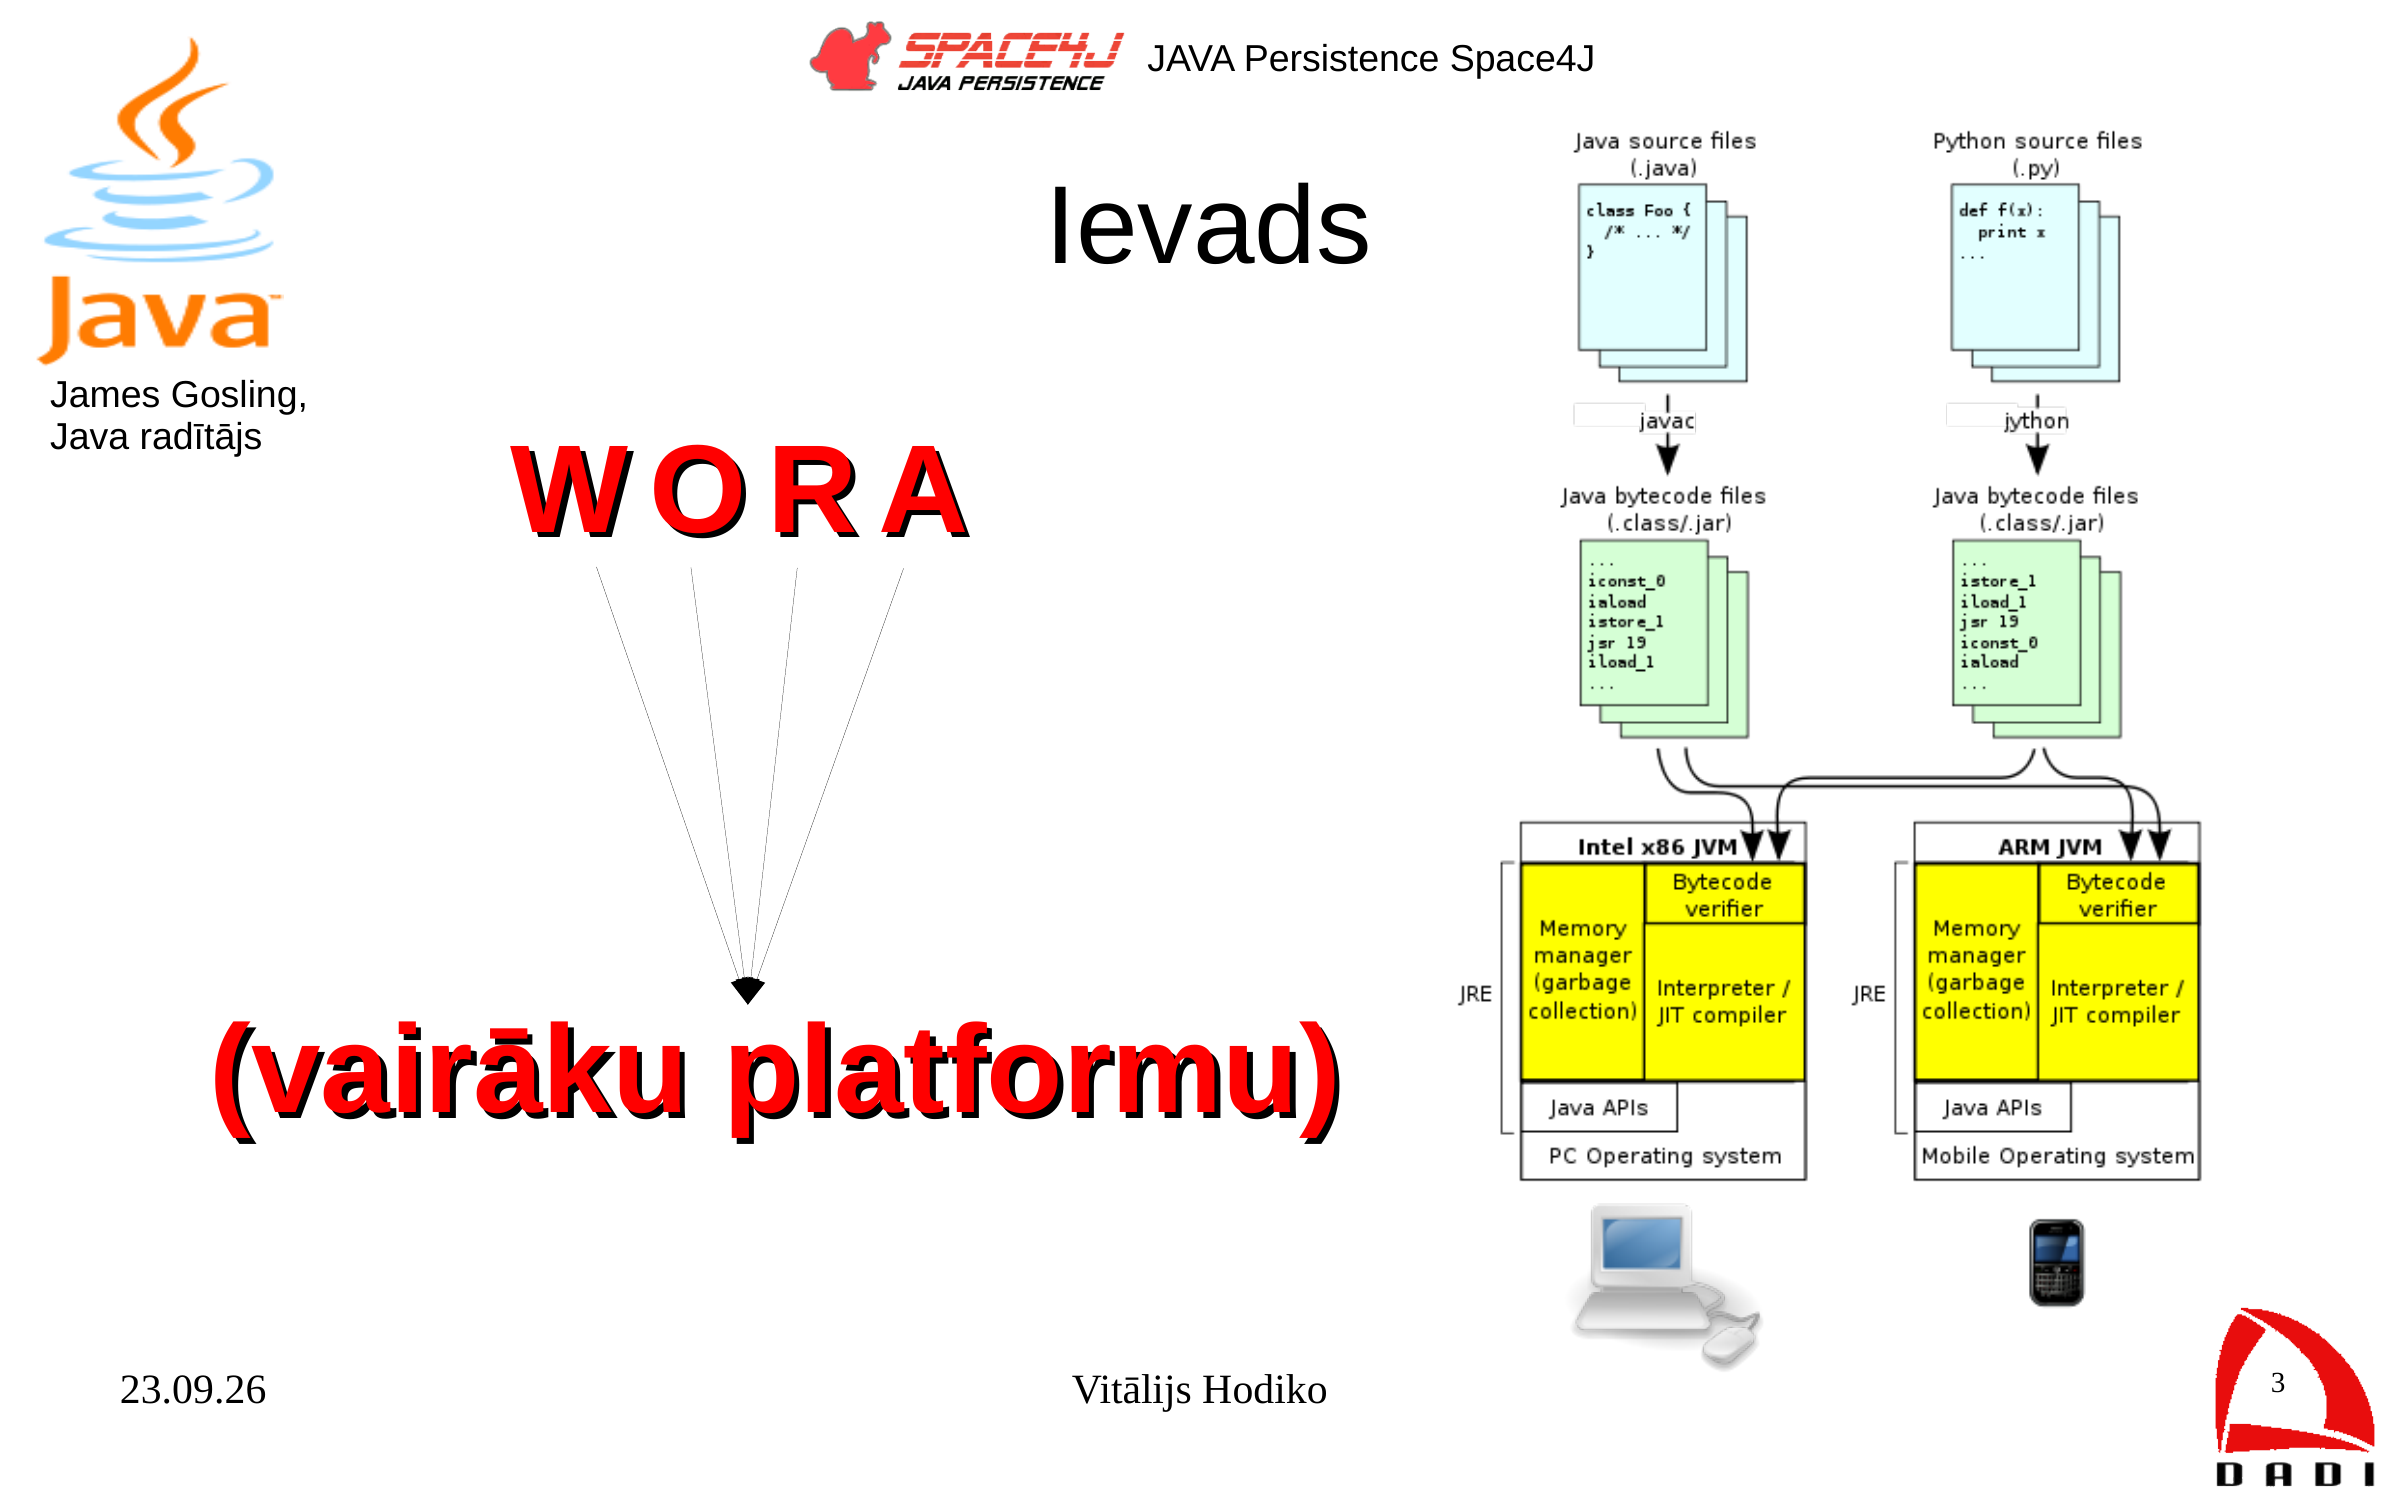

# Ievads
James Gosling, Java radītājs
WORA
(vairāku platformu)
Vitālijs Hodiko
3